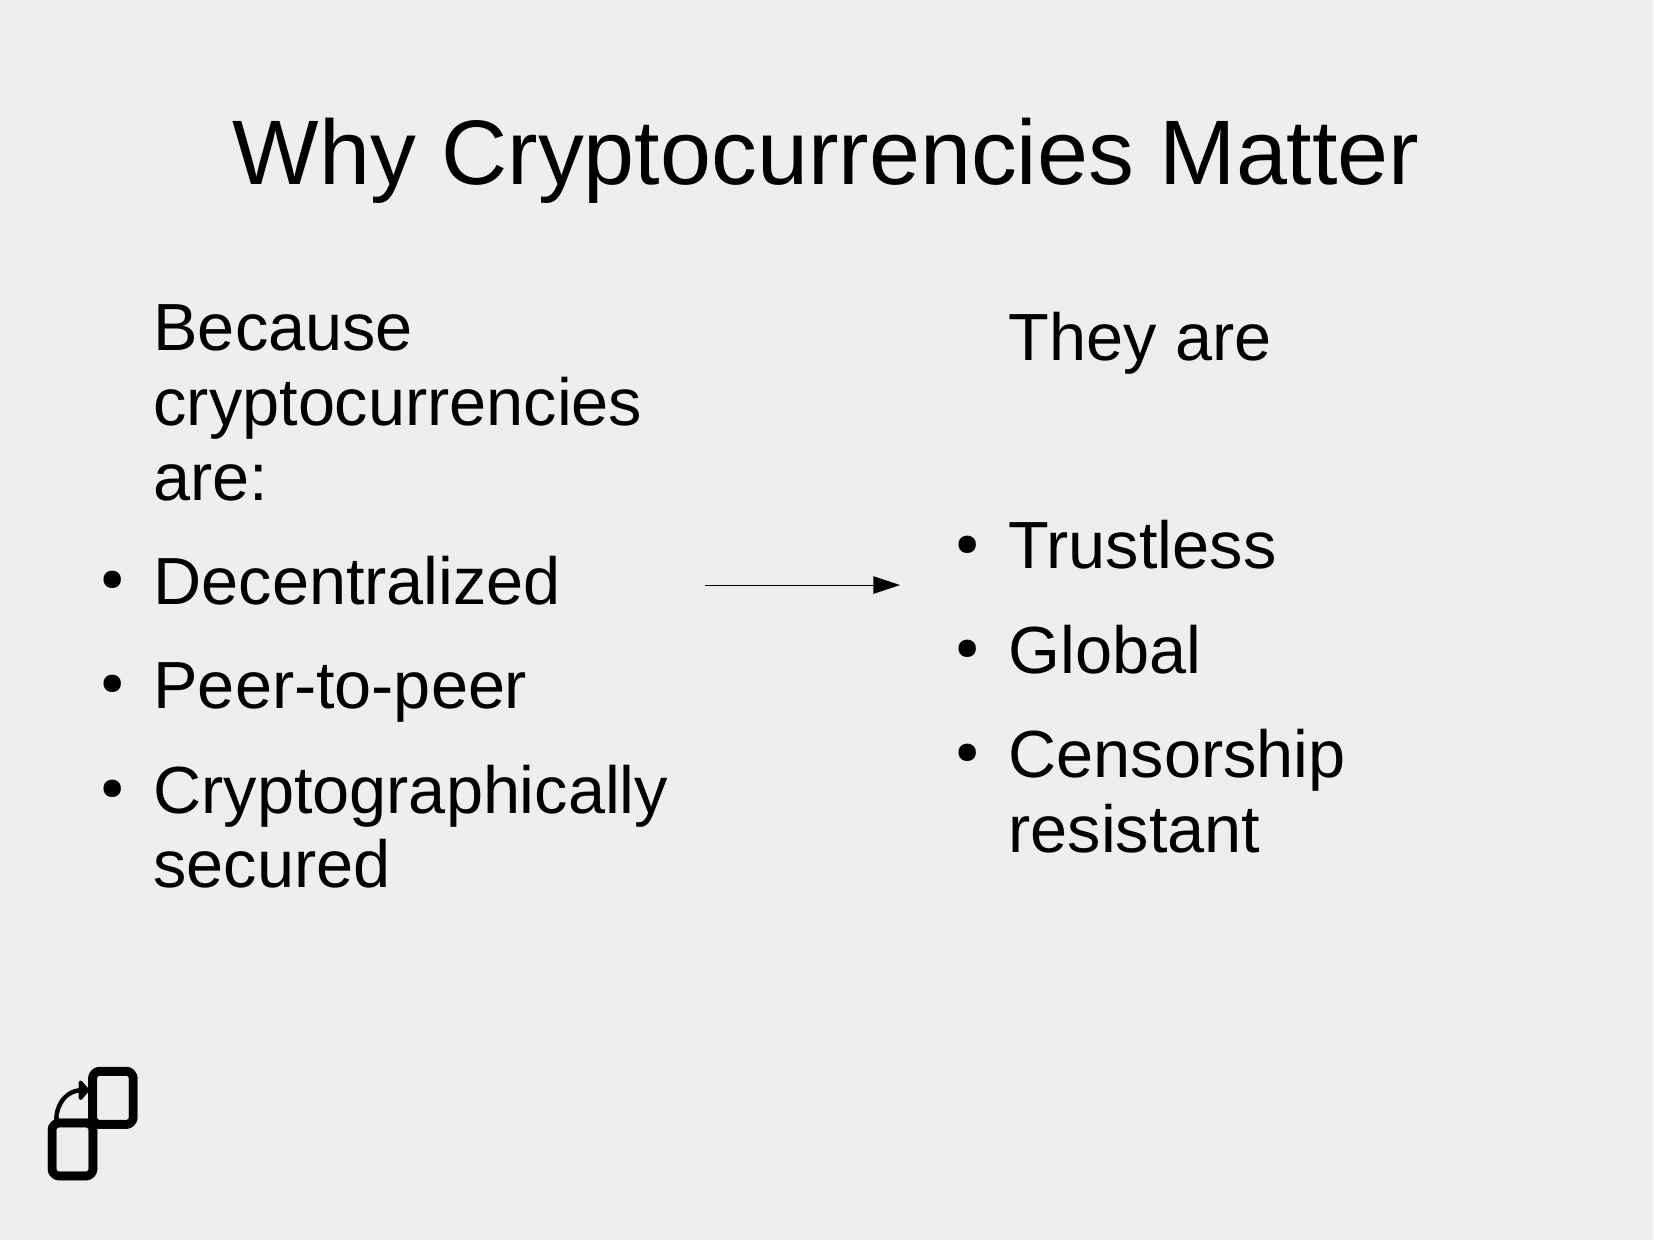

# Why Cryptocurrencies Matter
Because cryptocurrencies are:
Decentralized
Peer-to-peer
Cryptographically secured
They are
Trustless
Global
Censorship resistant